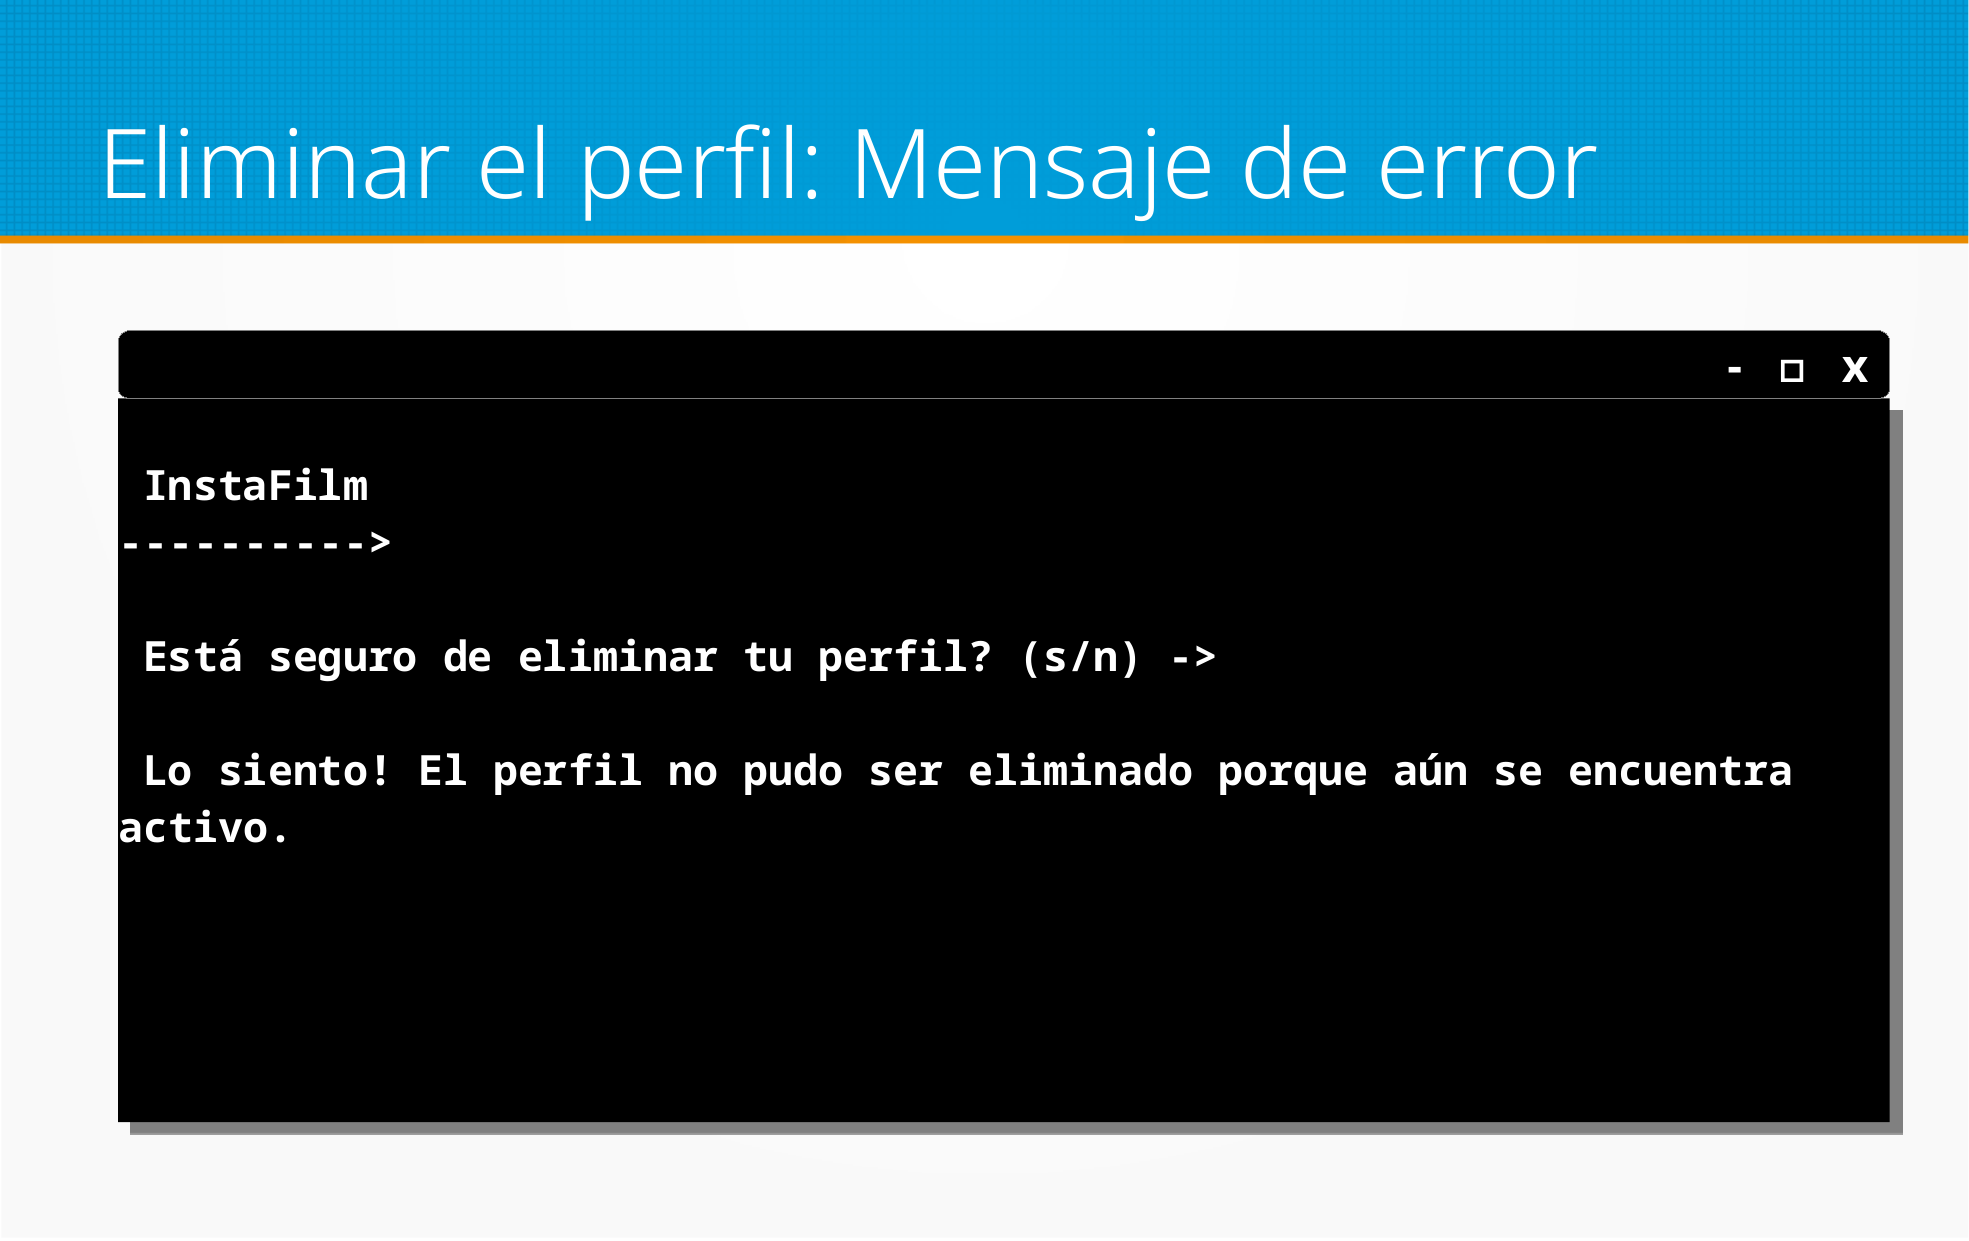

# Eliminar el perfil: Mensaje de error
- □ x
 InstaFilm
---------->
 Está seguro de eliminar tu perfil? (s/n) ->
 Lo siento! El perfil no pudo ser eliminado porque aún se encuentra activo.